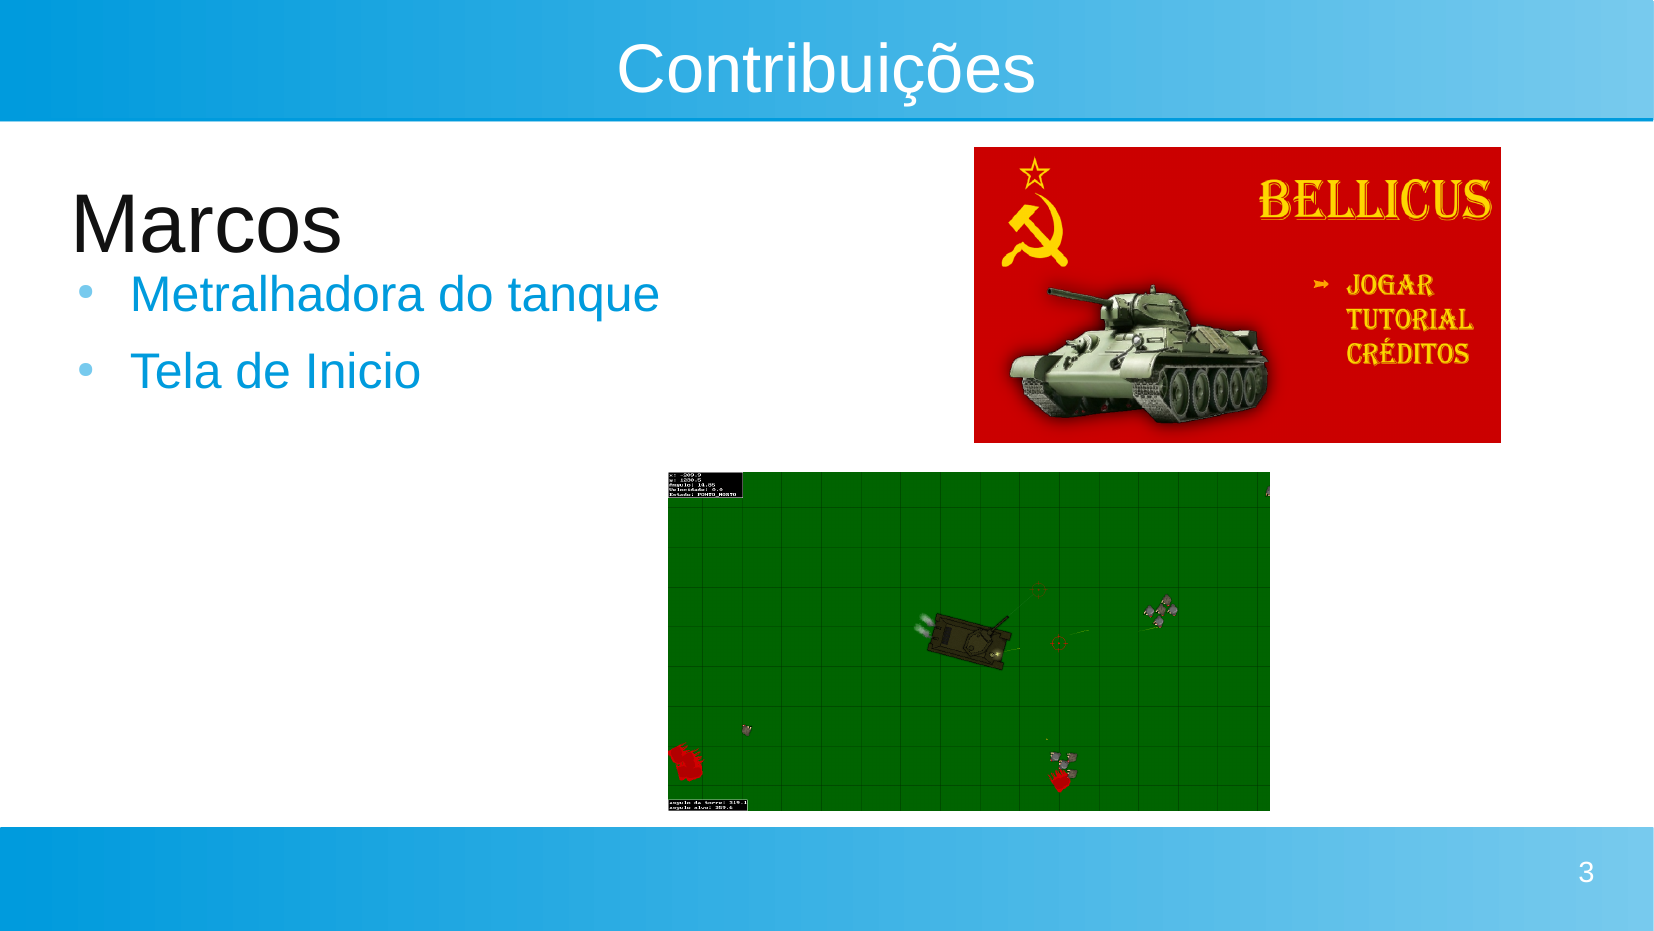

# Contribuições
Marcos
Metralhadora do tanque
Tela de Inicio
3